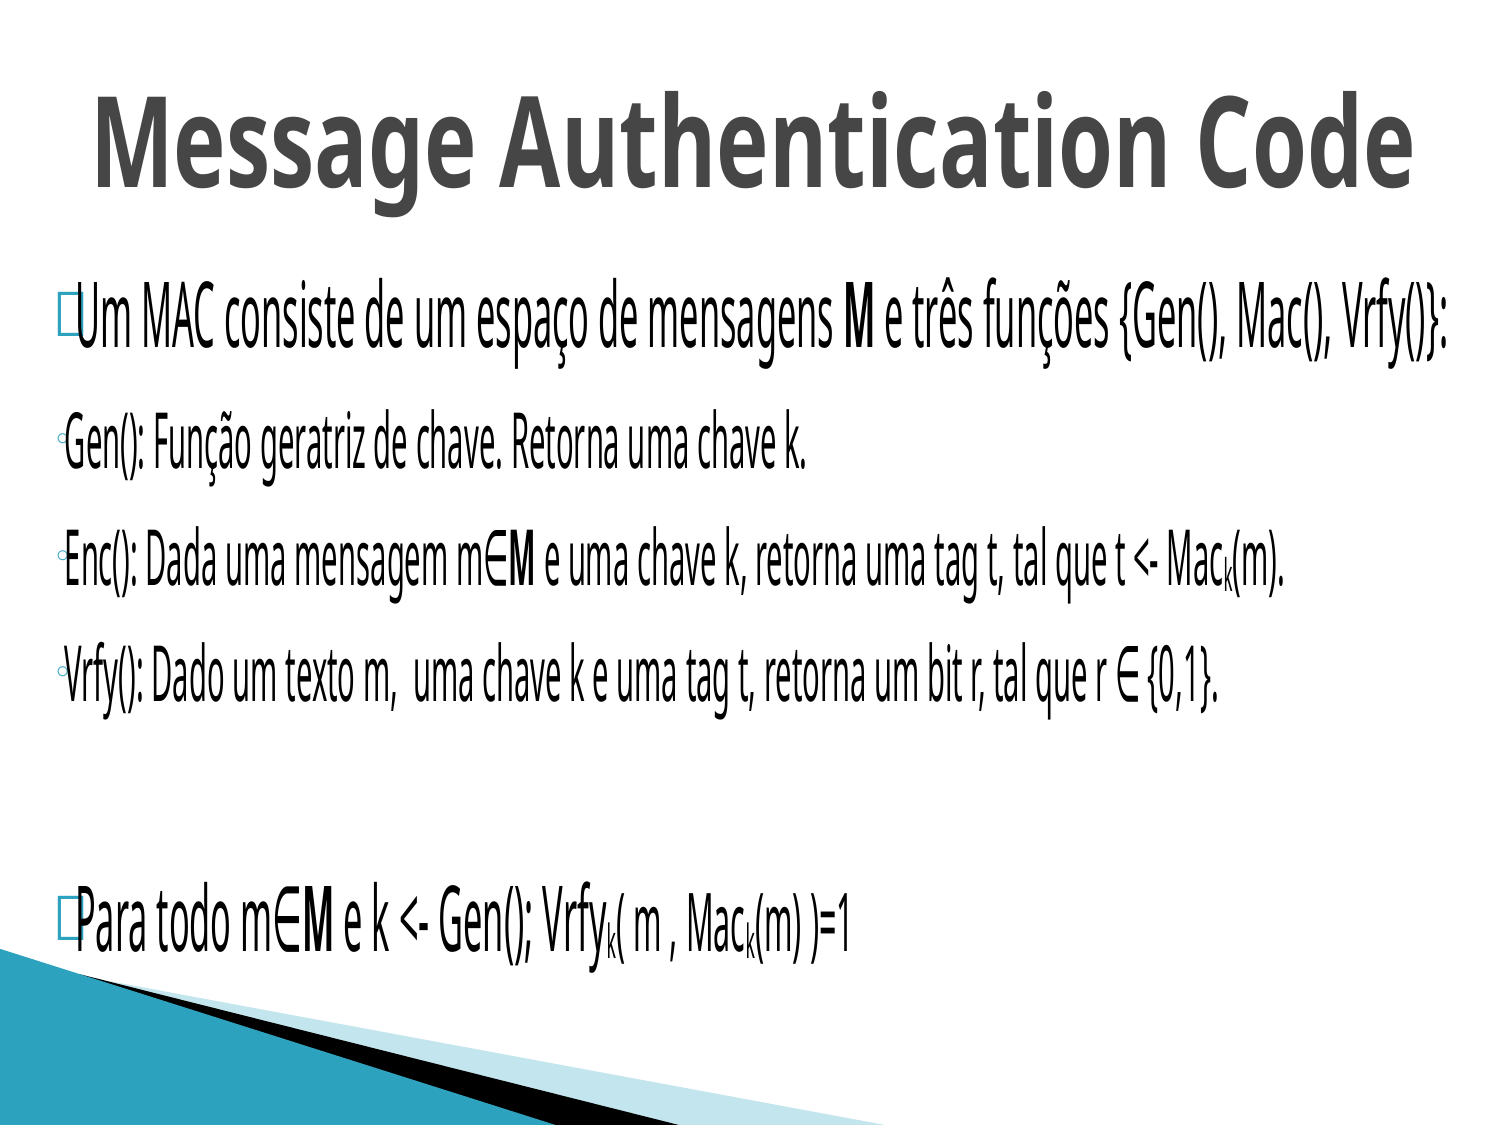

Message Authentication Code
Um MAC consiste de um espaço de mensagens M e três funções {Gen(), Mac(), Vrfy()}:
Gen(): Função geratriz de chave. Retorna uma chave k.
Enc(): Dada uma mensagem m∈M e uma chave k, retorna uma tag t, tal que t <- Mack(m).
Vrfy(): Dado um texto m, uma chave k e uma tag t, retorna um bit r, tal que r ∈ {0,1}.
Para todo m∈M e k <- Gen(); Vrfyk( m , Mack(m) )=1